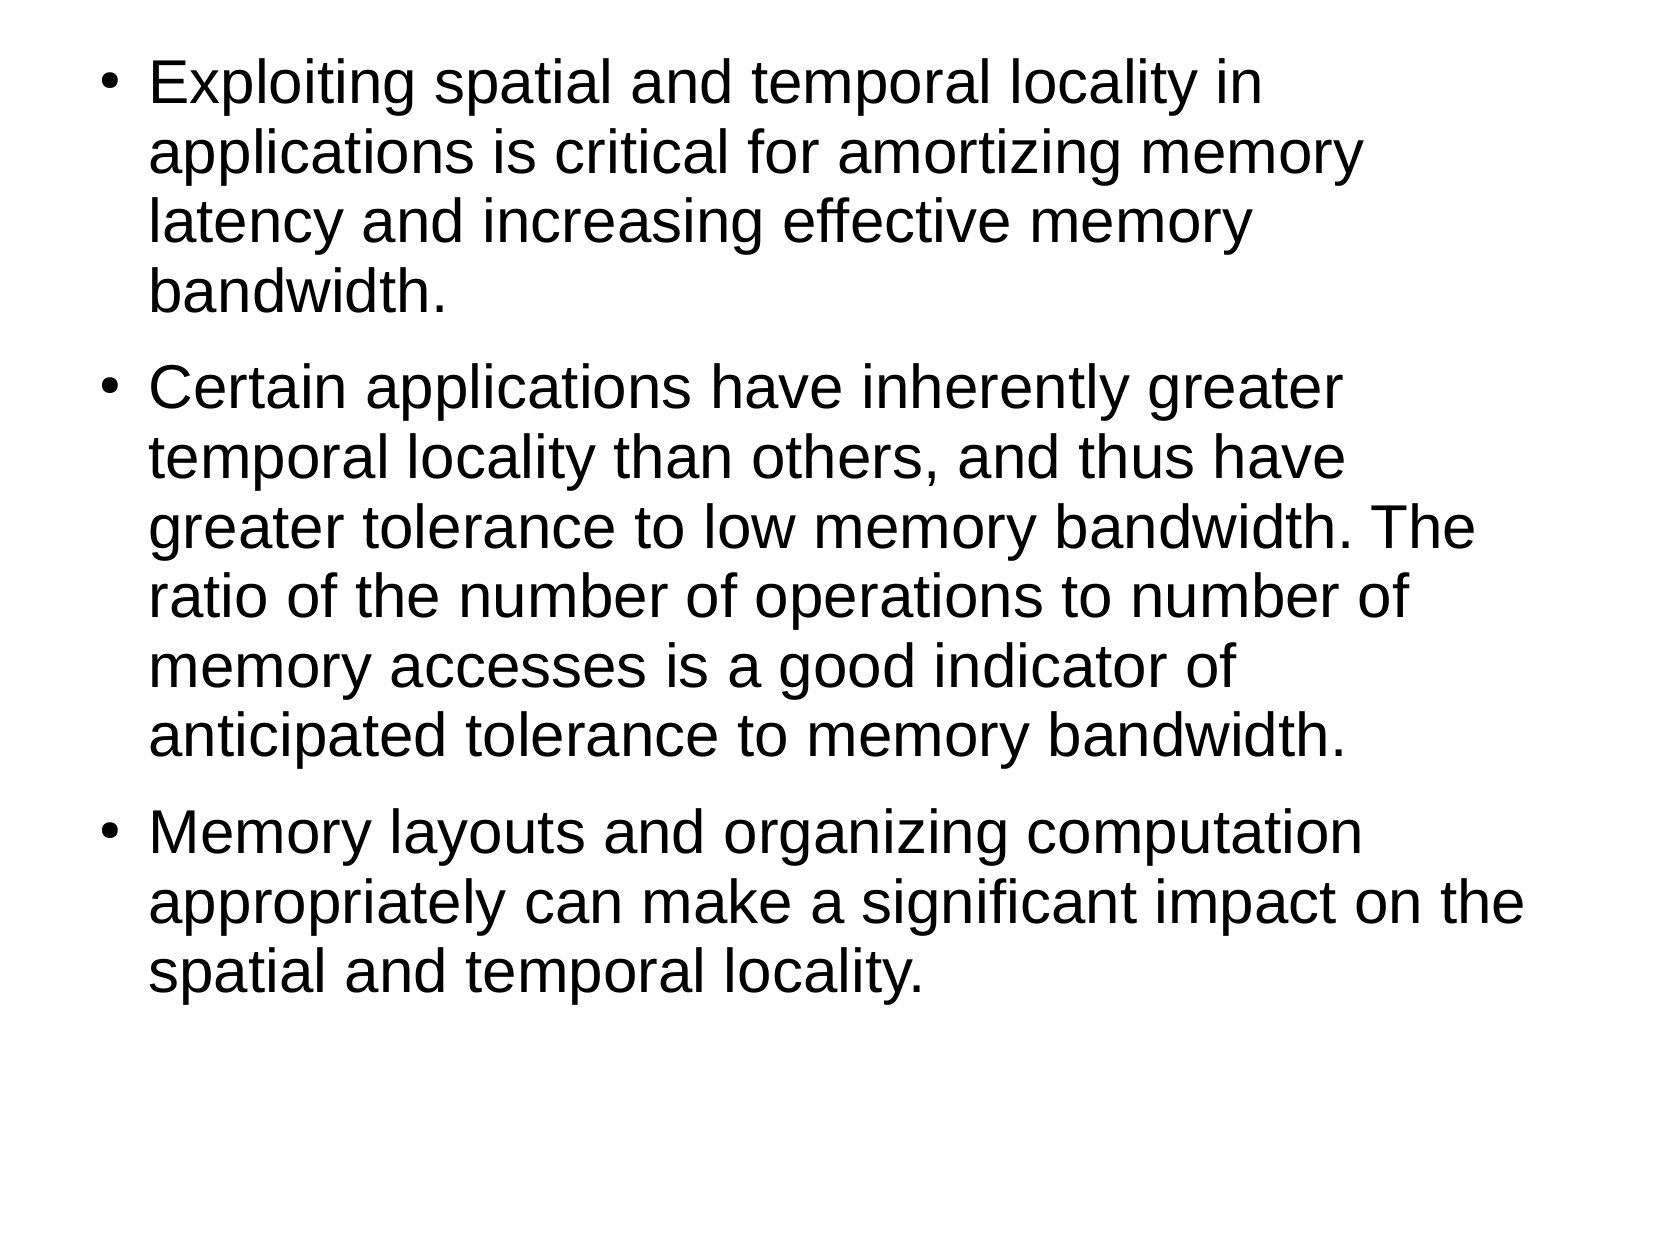

# Exploiting spatial and temporal locality in applications is critical for amortizing memory latency and increasing effective memory bandwidth.
Certain applications have inherently greater temporal locality than others, and thus have greater tolerance to low memory bandwidth. The ratio of the number of operations to number of memory accesses is a good indicator of anticipated tolerance to memory bandwidth.
Memory layouts and organizing computation appropriately can make a significant impact on the spatial and temporal locality.